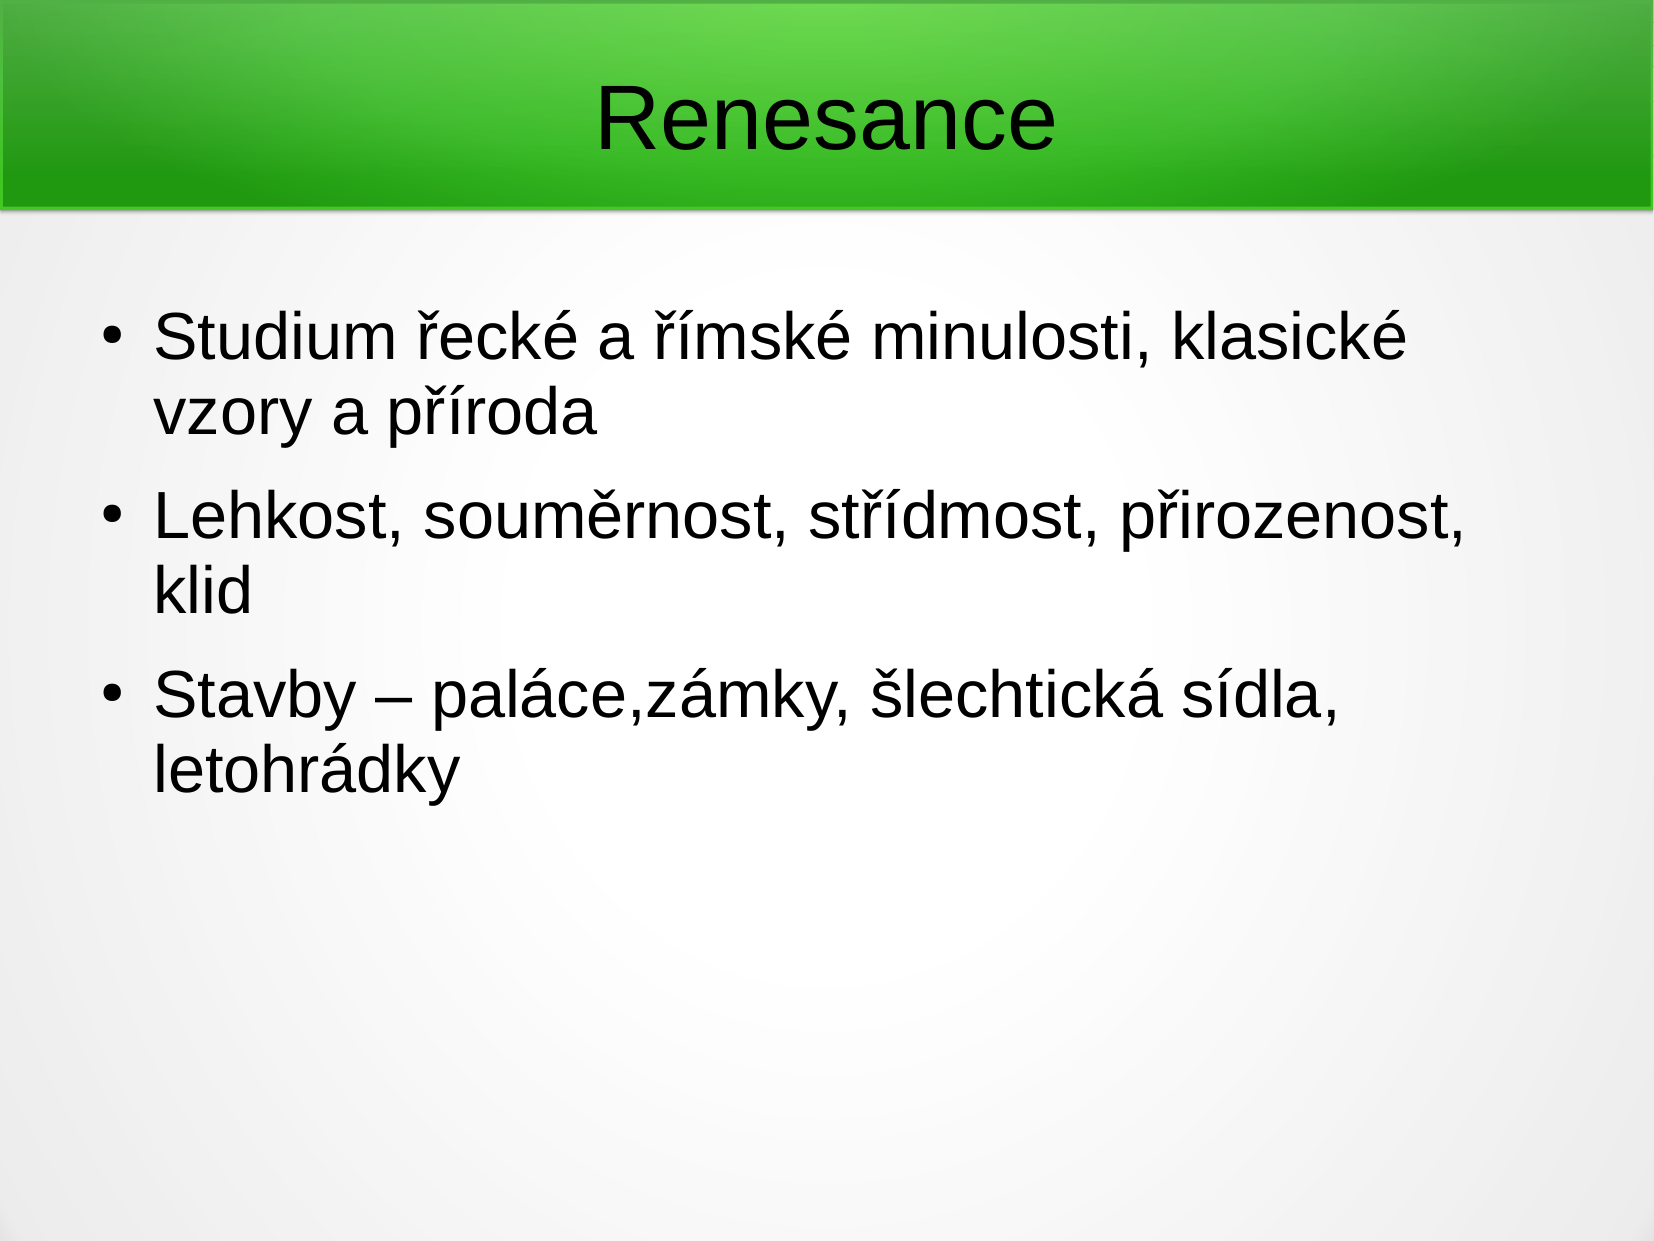

# Renesance
Studium řecké a římské minulosti, klasické vzory a příroda
Lehkost, souměrnost, střídmost, přirozenost, klid
Stavby – paláce,zámky, šlechtická sídla, letohrádky